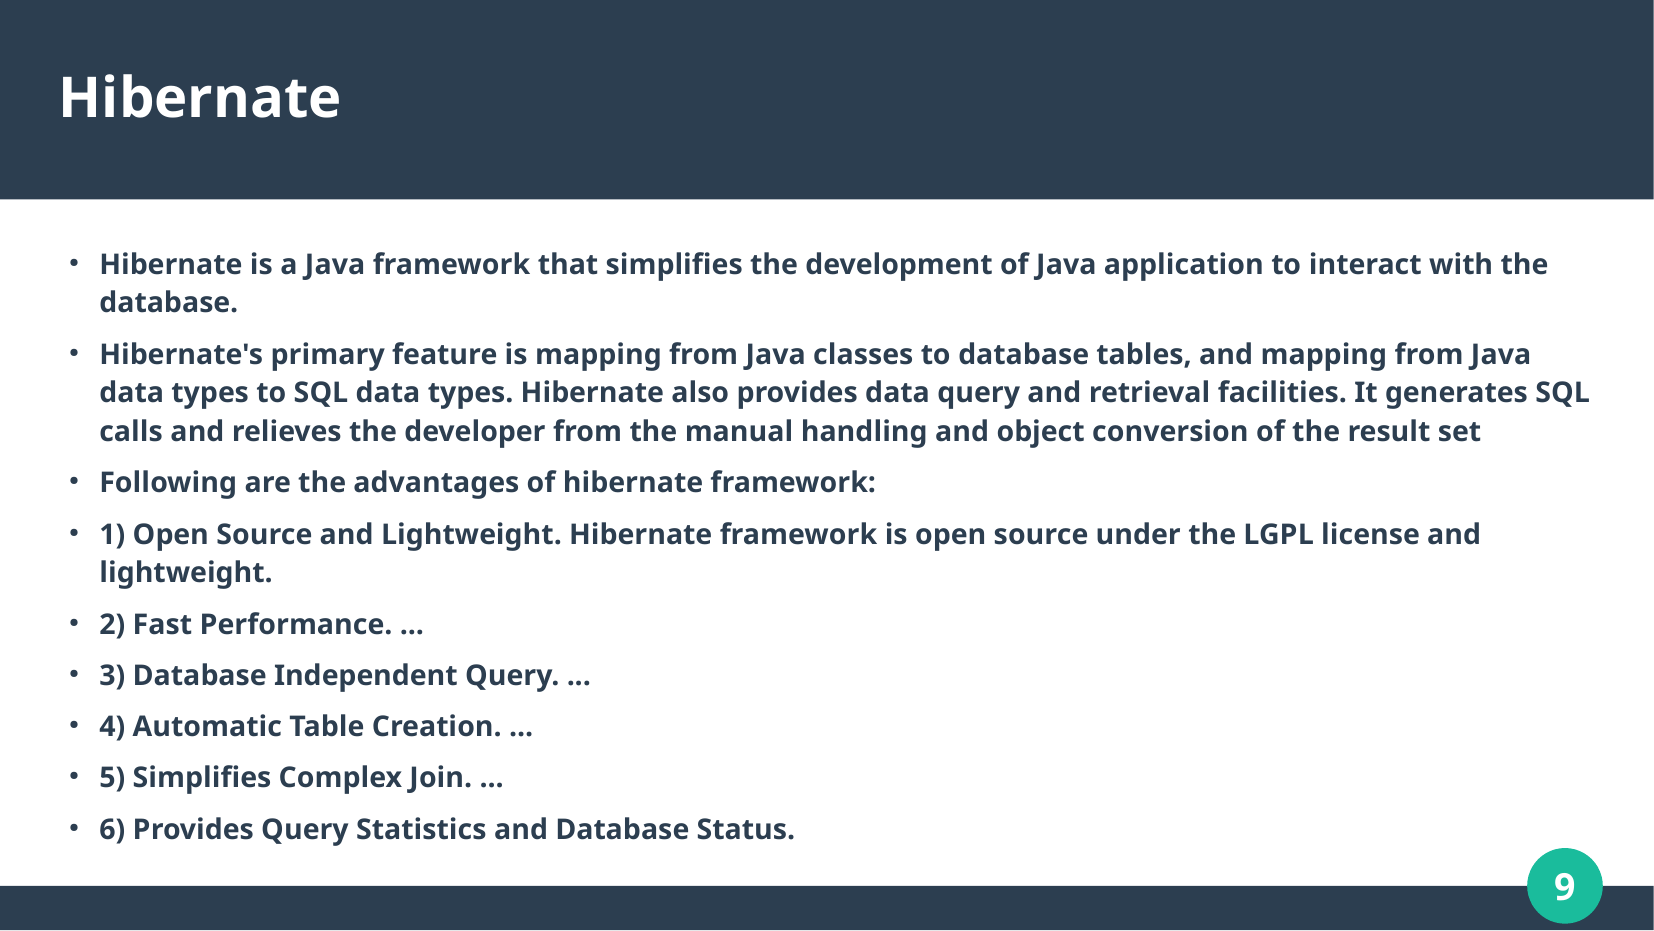

# Hibernate
Hibernate is a Java framework that simplifies the development of Java application to interact with the database.
Hibernate's primary feature is mapping from Java classes to database tables, and mapping from Java data types to SQL data types. Hibernate also provides data query and retrieval facilities. It generates SQL calls and relieves the developer from the manual handling and object conversion of the result set
Following are the advantages of hibernate framework:
1) Open Source and Lightweight. Hibernate framework is open source under the LGPL license and lightweight.
2) Fast Performance. ...
3) Database Independent Query. ...
4) Automatic Table Creation. ...
5) Simplifies Complex Join. ...
6) Provides Query Statistics and Database Status.